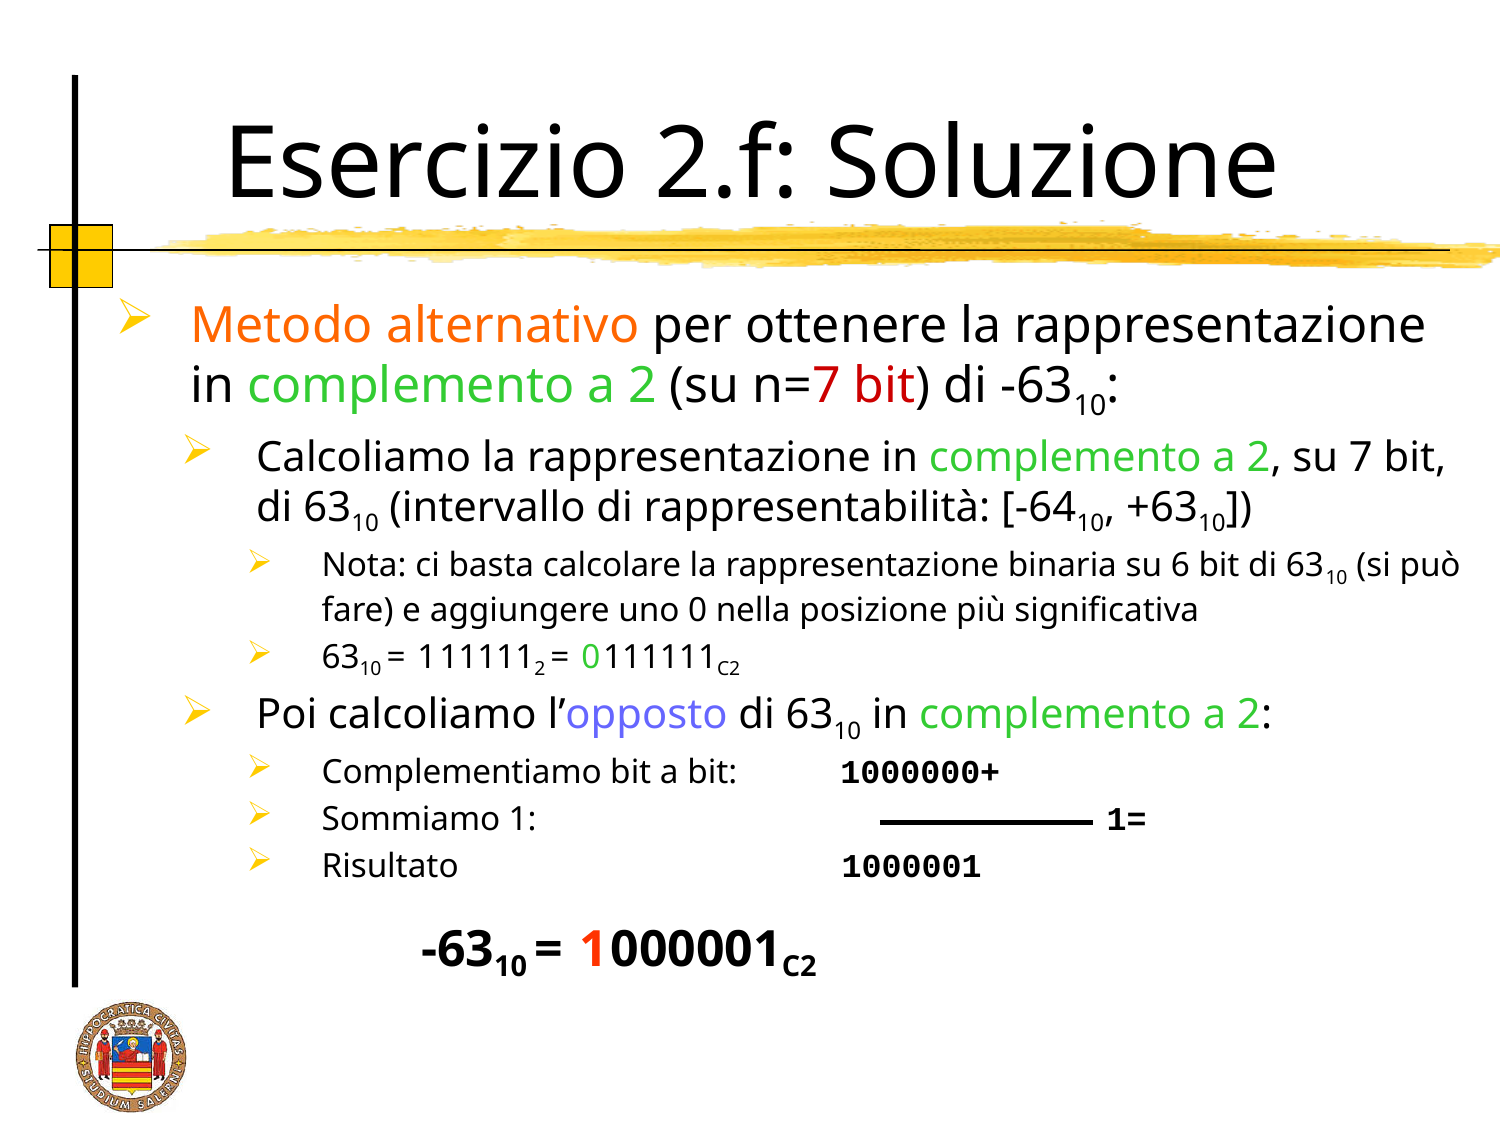

# Esercizio 2.f: Soluzione
Metodo alternativo per ottenere la rappresentazione in complemento a 2 (su n=7 bit) di -6310:
Calcoliamo la rappresentazione in complemento a 2, su 7 bit, di 6310 (intervallo di rappresentabilità: [-6410, +6310])
Nota: ci basta calcolare la rappresentazione binaria su 6 bit di 6310 (si può fare) e aggiungere uno 0 nella posizione più significativa
6310 = 1111112 = 0111111C2
Poi calcoliamo l’opposto di 6310 in complemento a 2:
Complementiamo bit a bit: 	 1000000+
Sommiamo 1:			 	 1=
Risultato	 		 1000001
-6310 = 1000001C2
Linguaggi, Codifica e Rappresentazione dell’Informazione